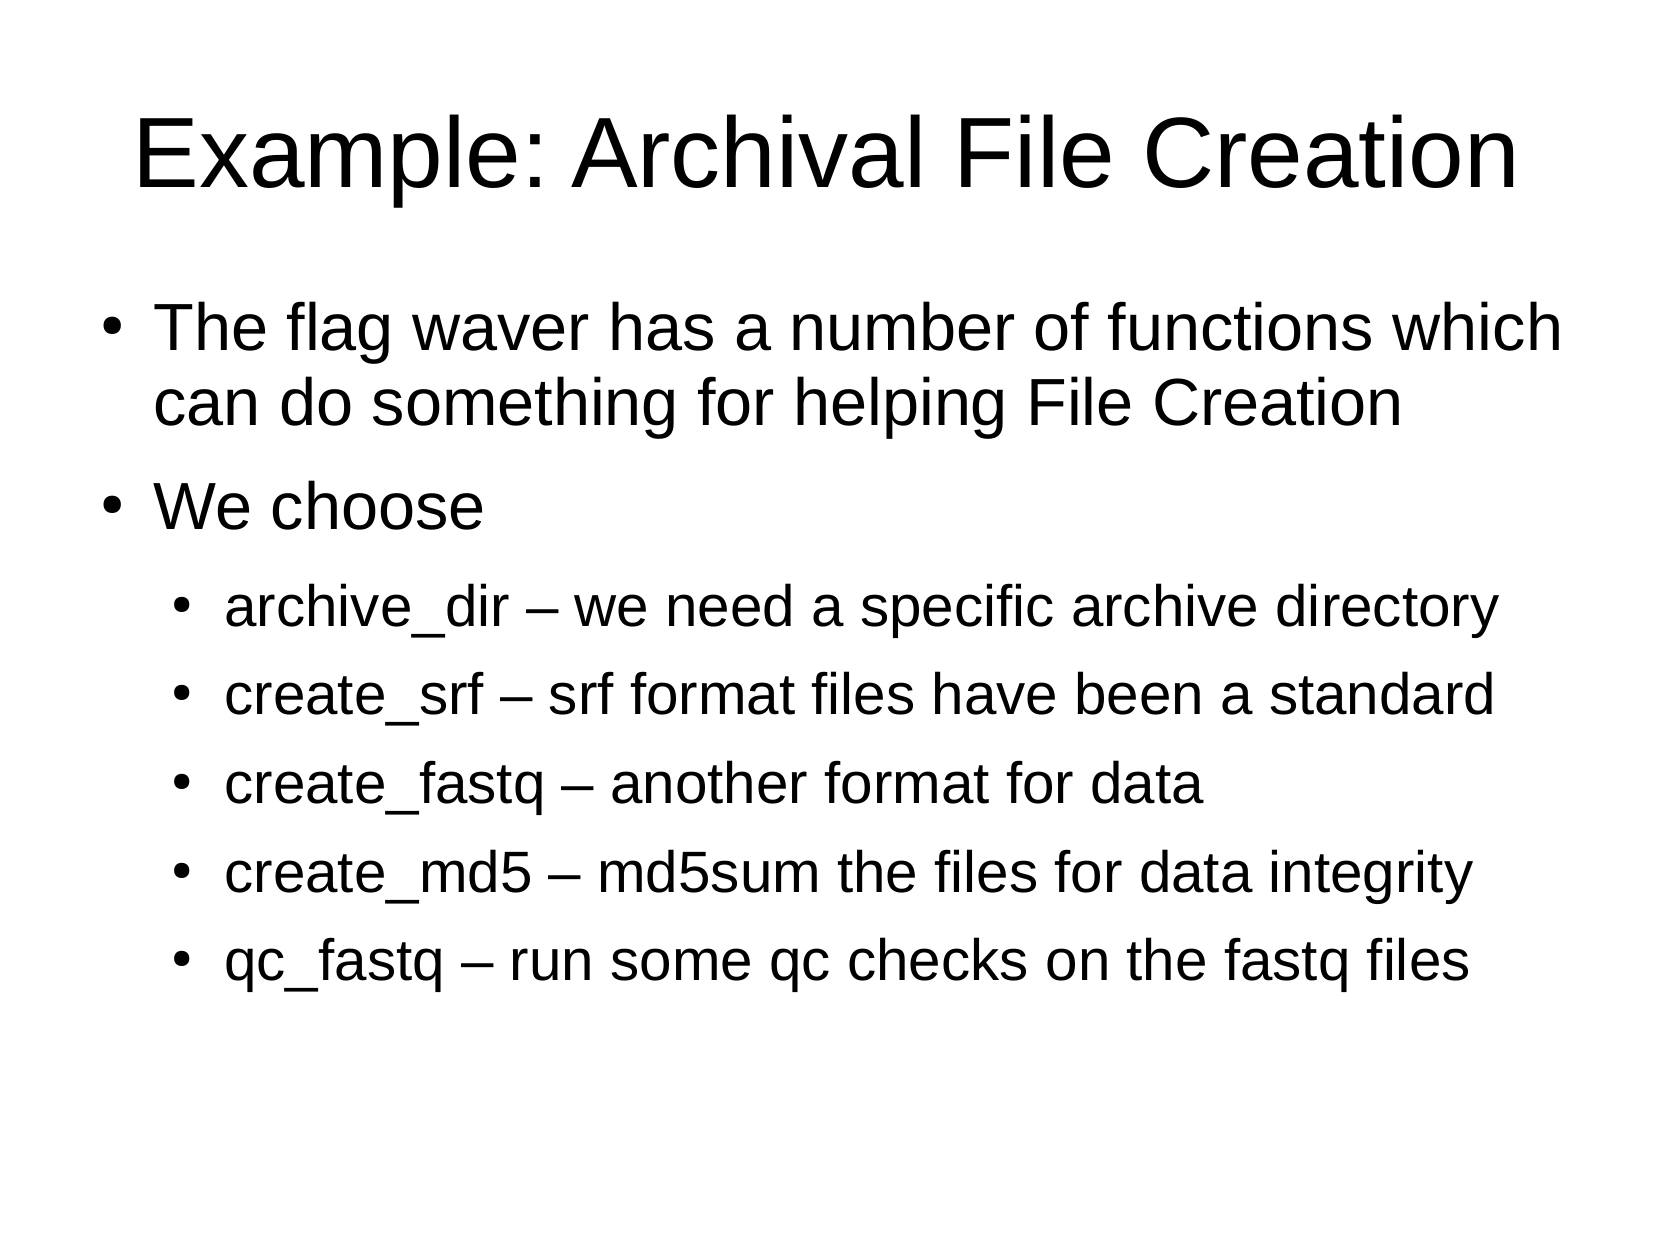

# Example: Archival File Creation
The flag waver has a number of functions which can do something for helping File Creation
We choose
archive_dir – we need a specific archive directory
create_srf – srf format files have been a standard
create_fastq – another format for data
create_md5 – md5sum the files for data integrity
qc_fastq – run some qc checks on the fastq files